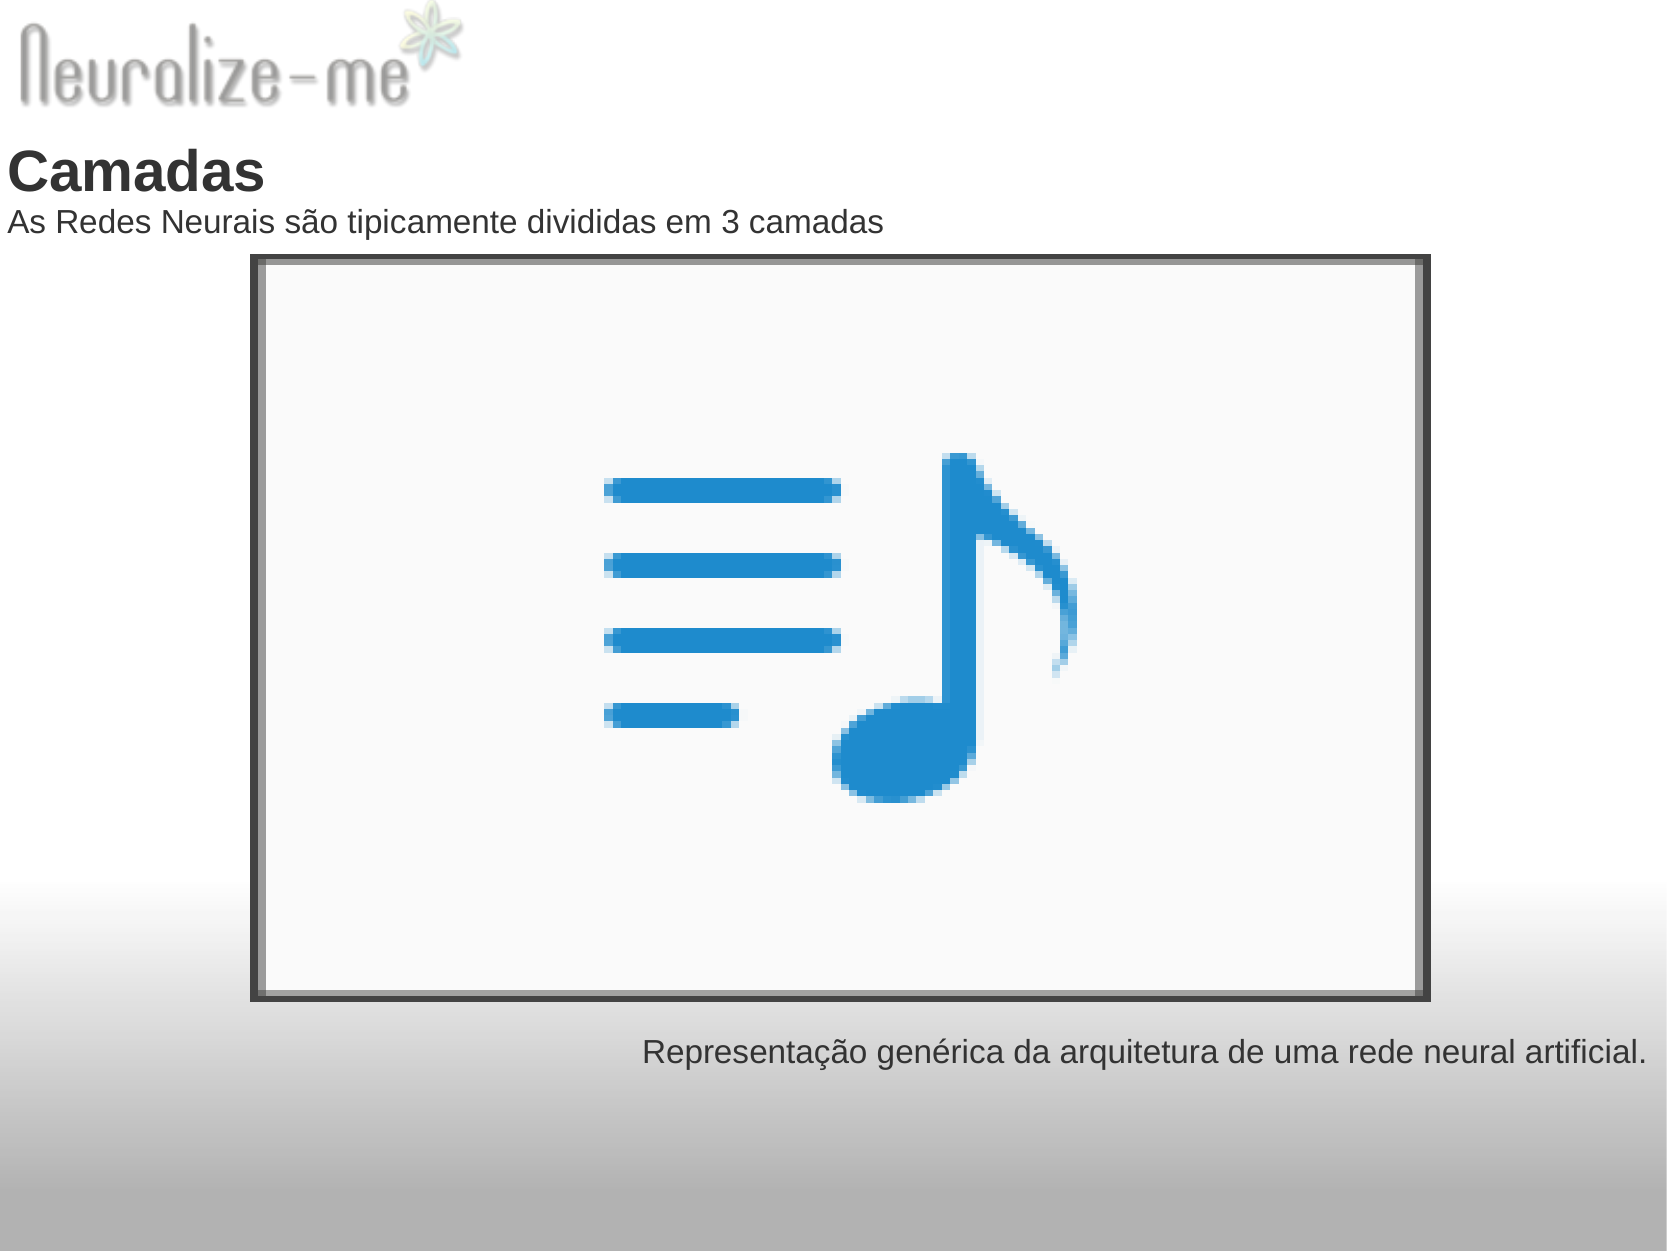

Camadas
As Redes Neurais são tipicamente divididas em 3 camadas
Representação genérica da arquitetura de uma rede neural artificial.